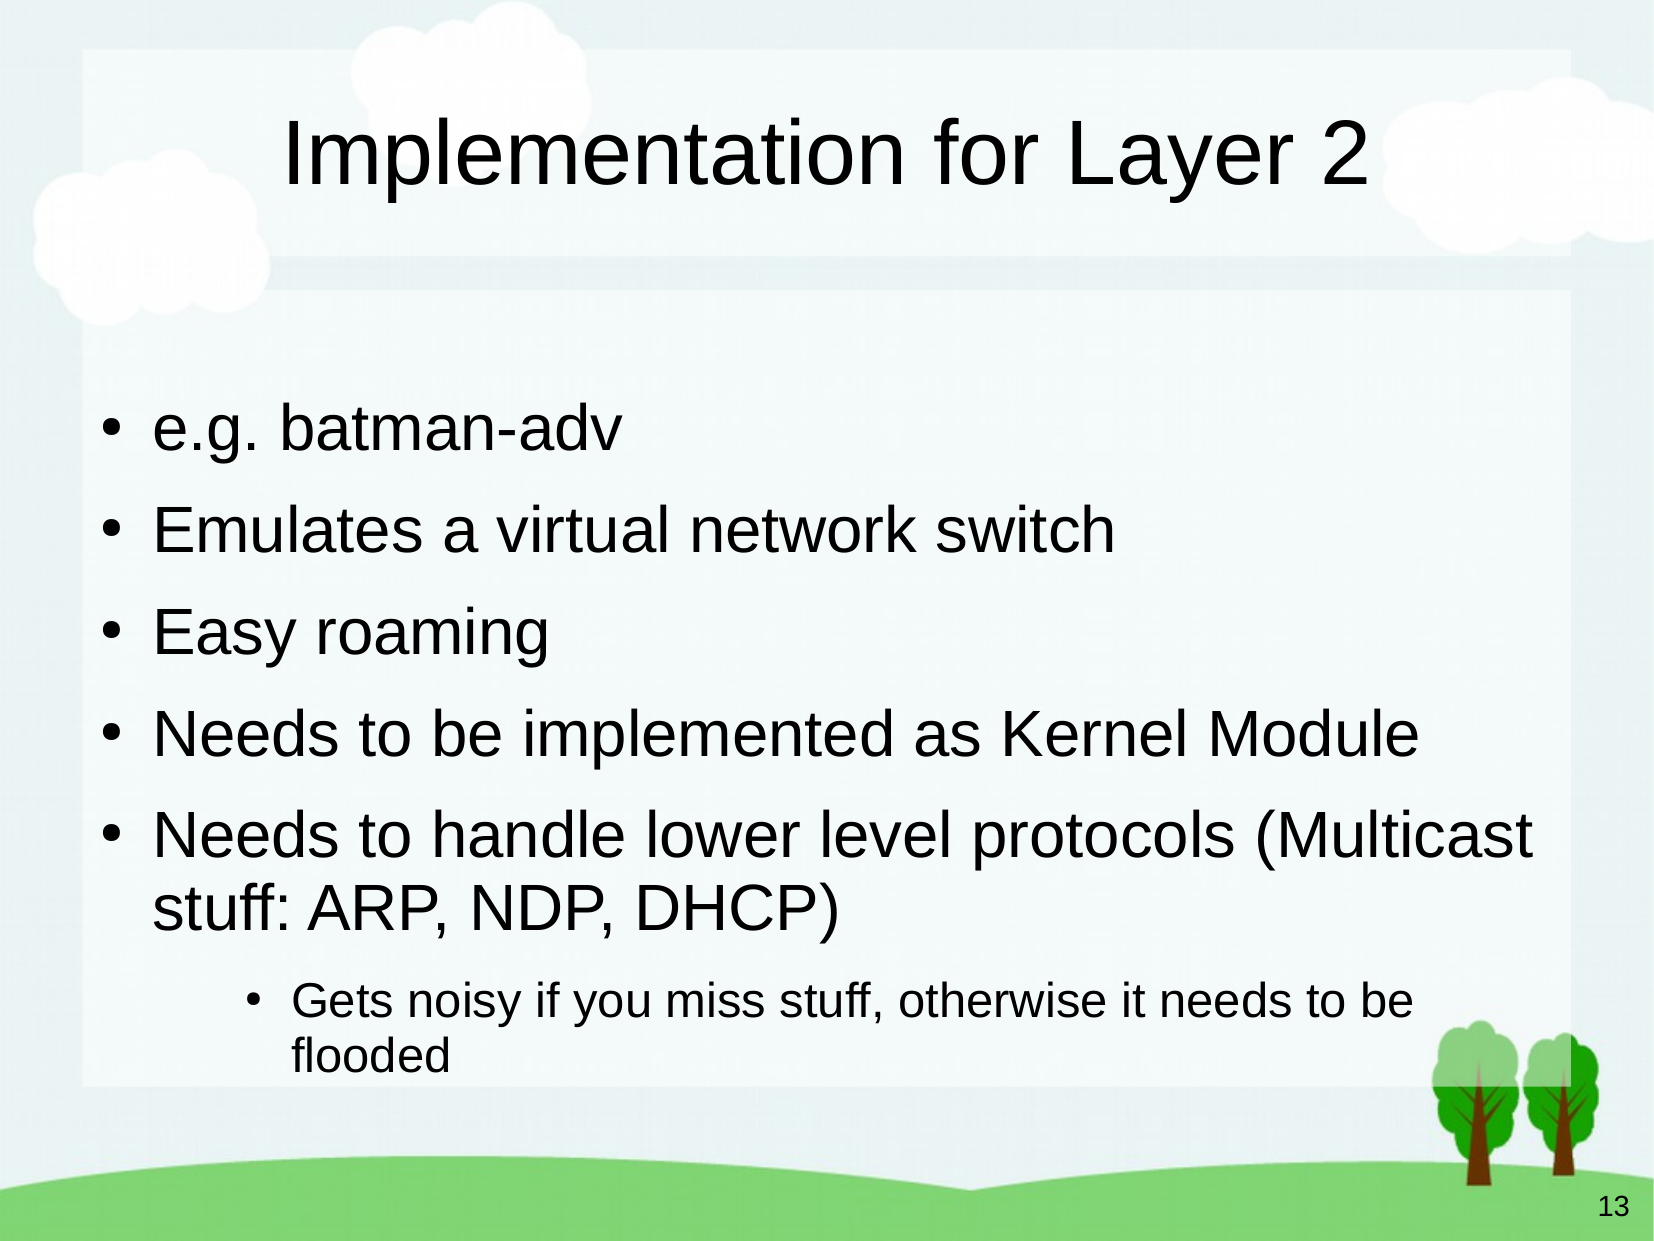

# Implementation for Layer 2
e.g. batman-adv
Emulates a virtual network switch
Easy roaming
Needs to be implemented as Kernel Module
Needs to handle lower level protocols (Multicast stuff: ARP, NDP, DHCP)
Gets noisy if you miss stuff, otherwise it needs to be flooded
13